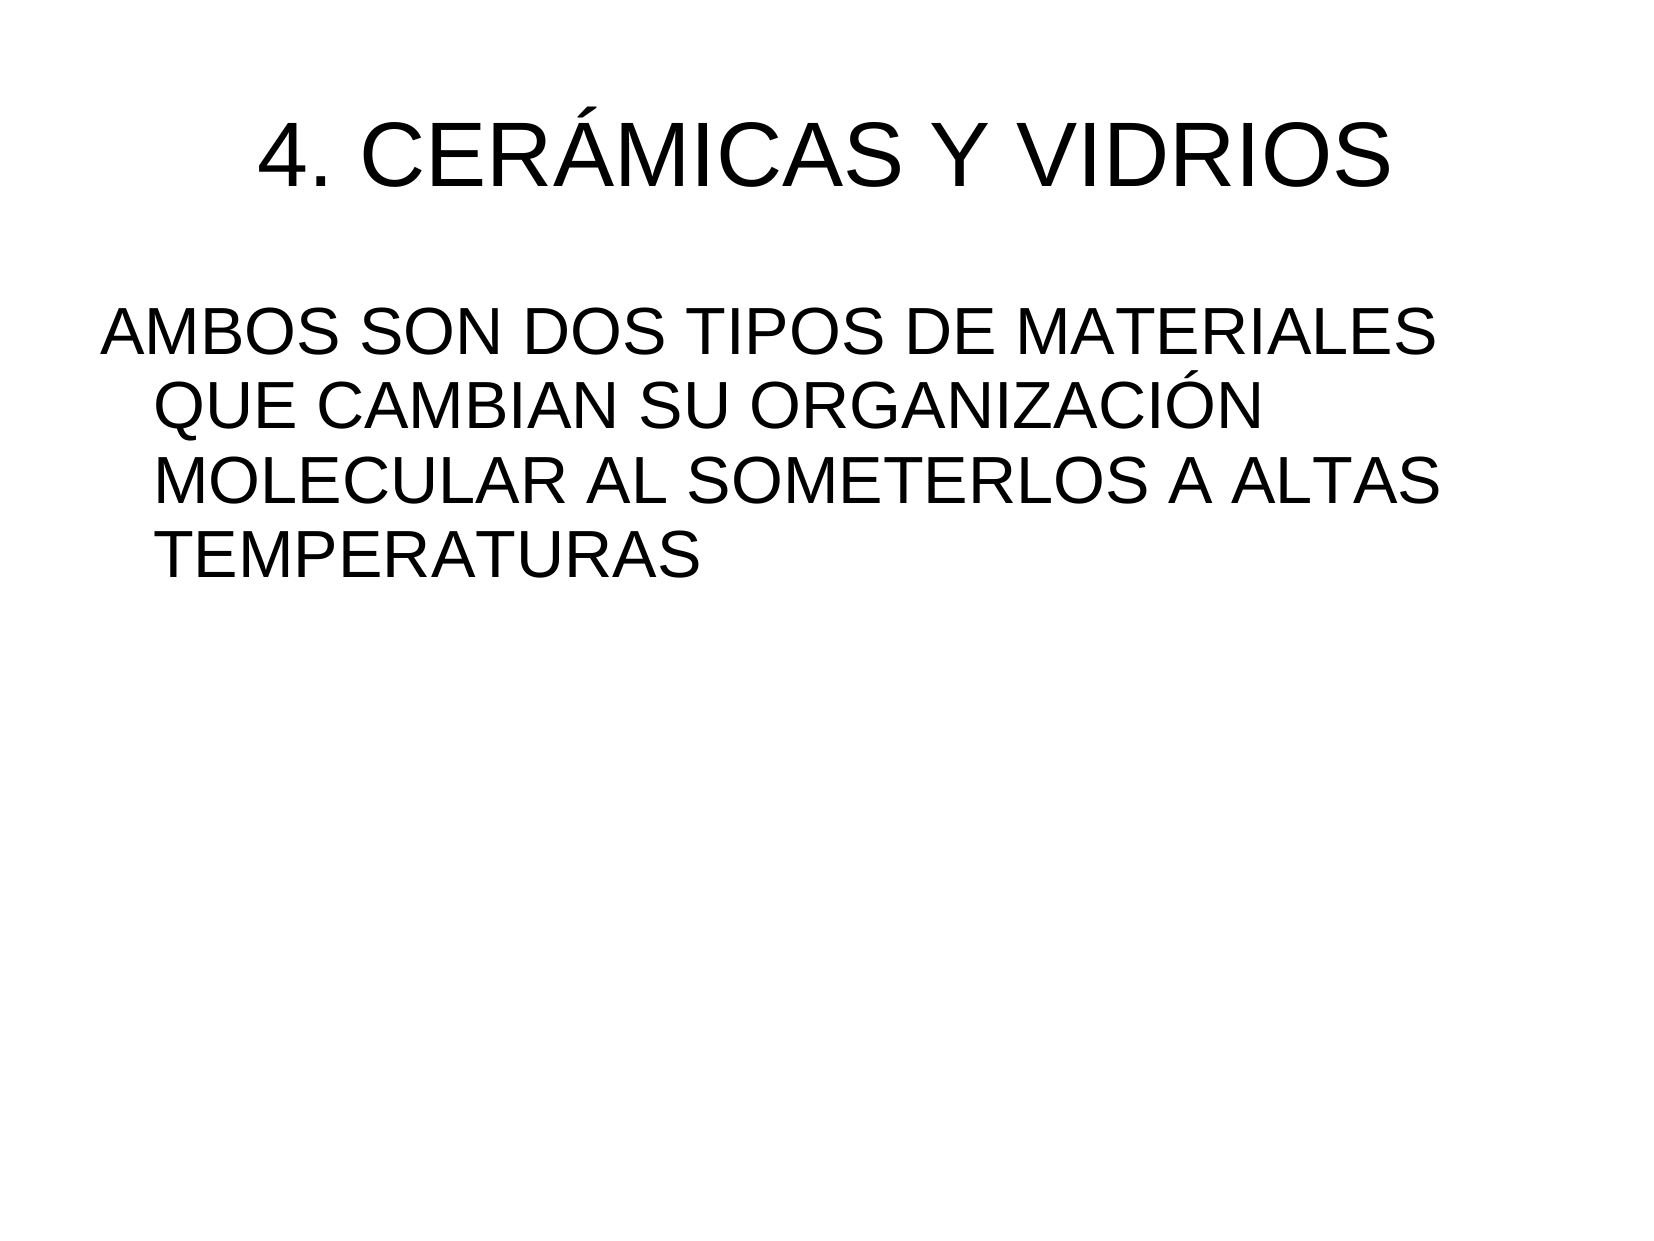

# 4. CERÁMICAS Y VIDRIOS
AMBOS SON DOS TIPOS DE MATERIALES QUE CAMBIAN SU ORGANIZACIÓN MOLECULAR AL SOMETERLOS A ALTAS TEMPERATURAS